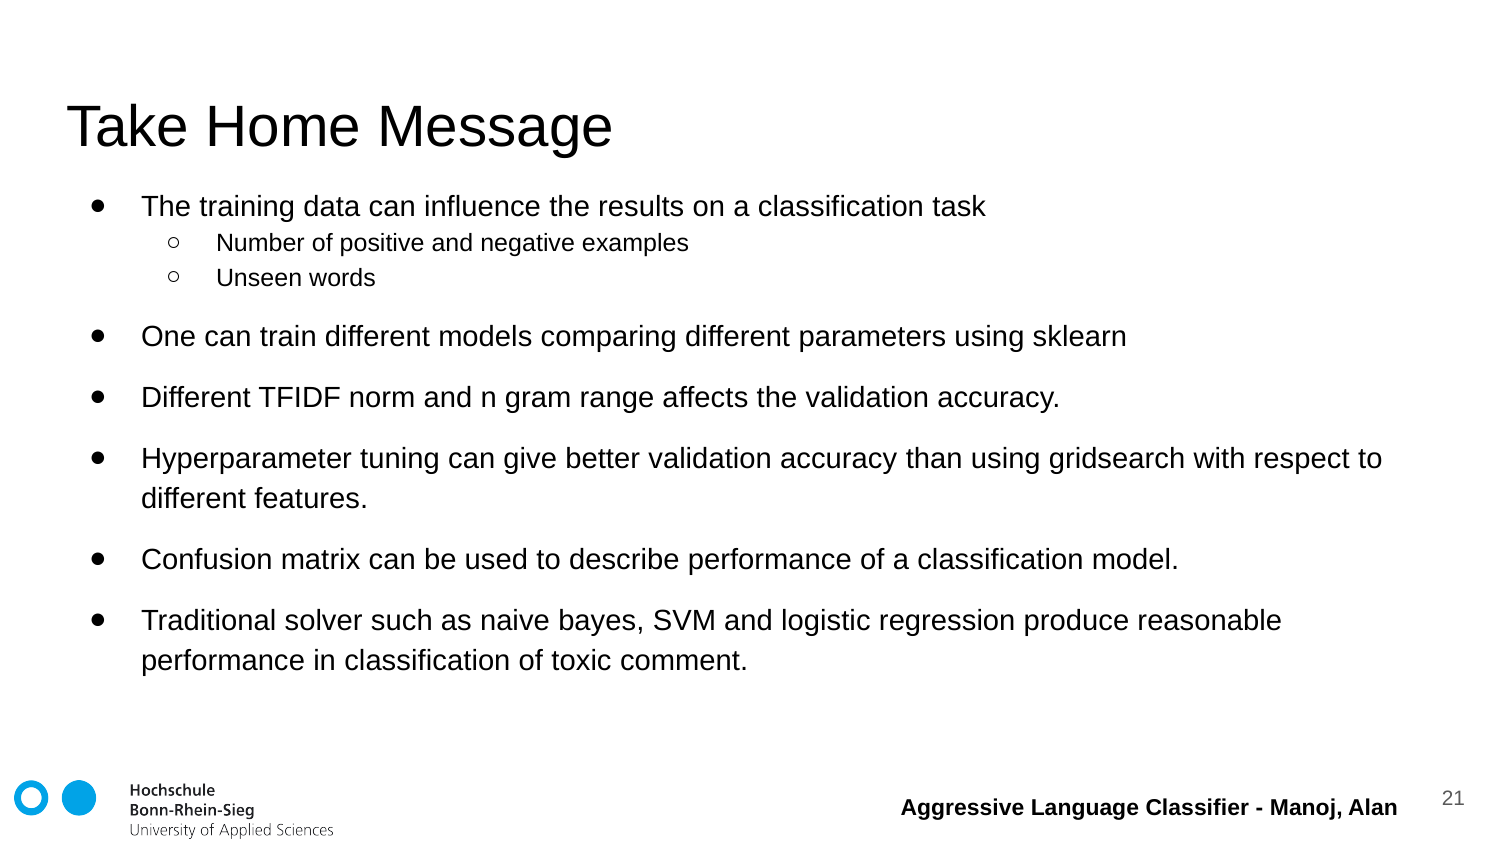

# Take Home Message
The training data can influence the results on a classification task
Number of positive and negative examples
Unseen words
One can train different models comparing different parameters using sklearn
Different TFIDF norm and n gram range affects the validation accuracy.
Hyperparameter tuning can give better validation accuracy than using gridsearch with respect to different features.
Confusion matrix can be used to describe performance of a classification model.
Traditional solver such as naive bayes, SVM and logistic regression produce reasonable performance in classification of toxic comment.
Aggressive Language Classifier - Manoj, Alan